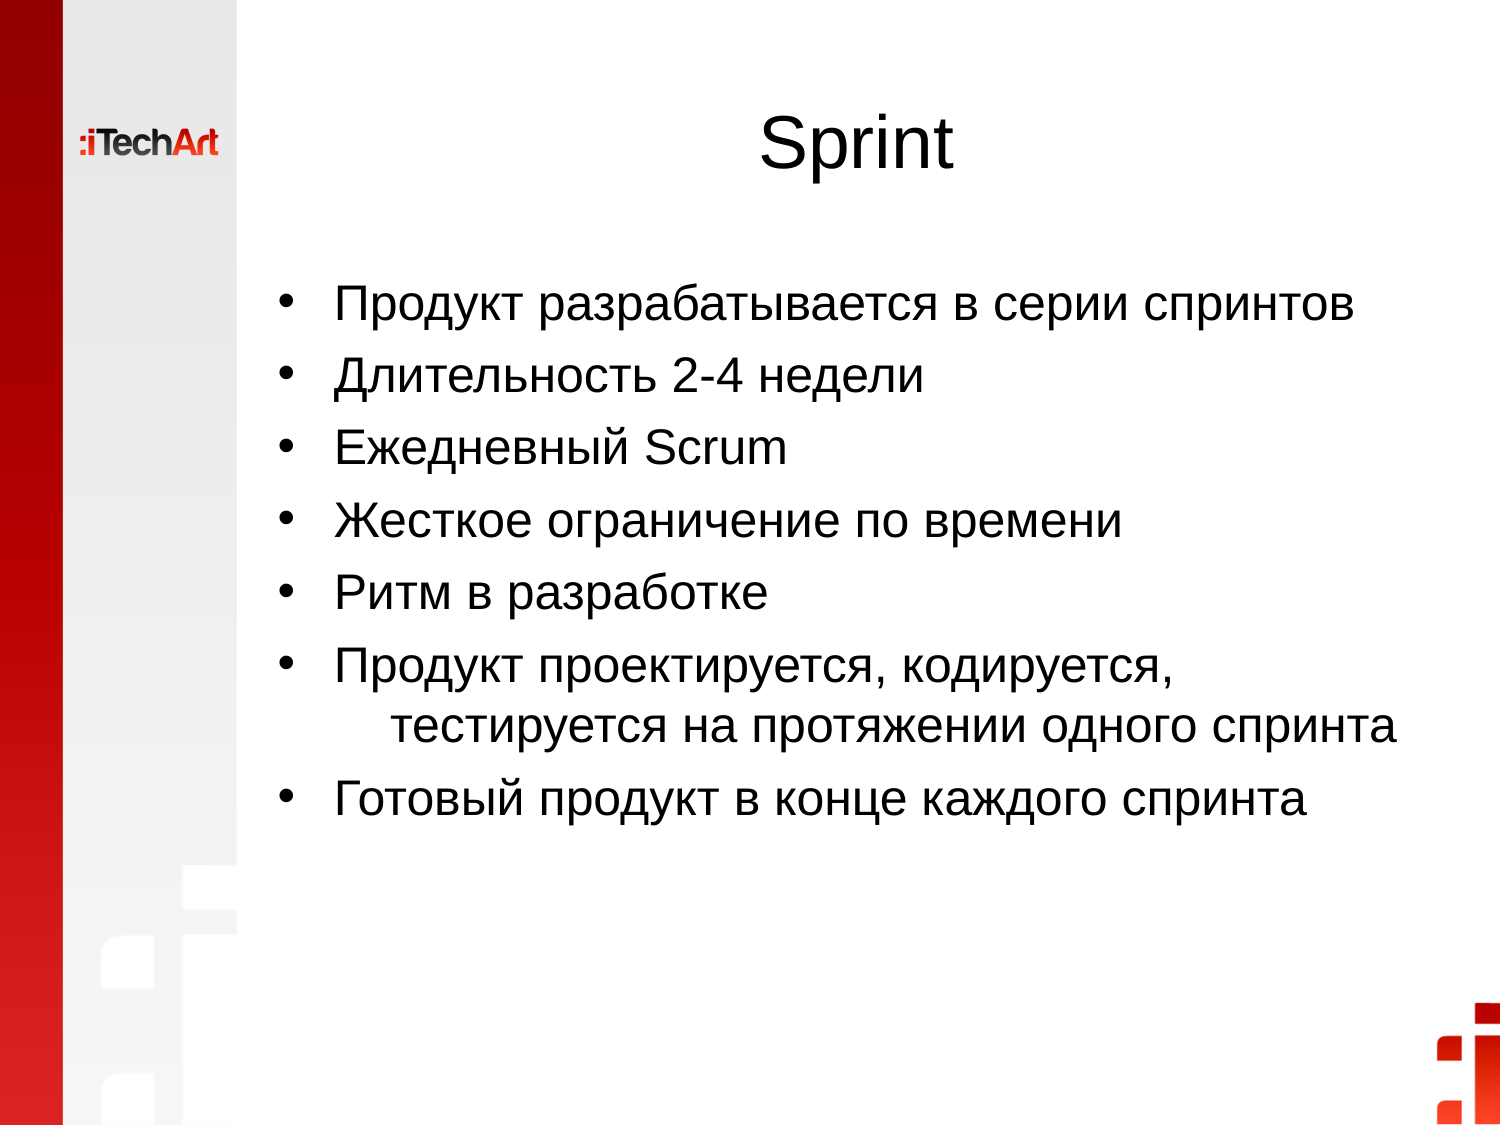

# Sprint
Продукт разрабатывается в серии спринтов
Длительность 2-4 недели
Ежедневный Scrum
Жесткое ограничение по времени
Ритм в разработке
Продукт проектируется, кодируется, тестируется на протяжении одного спринта
Готовый продукт в конце каждого спринта